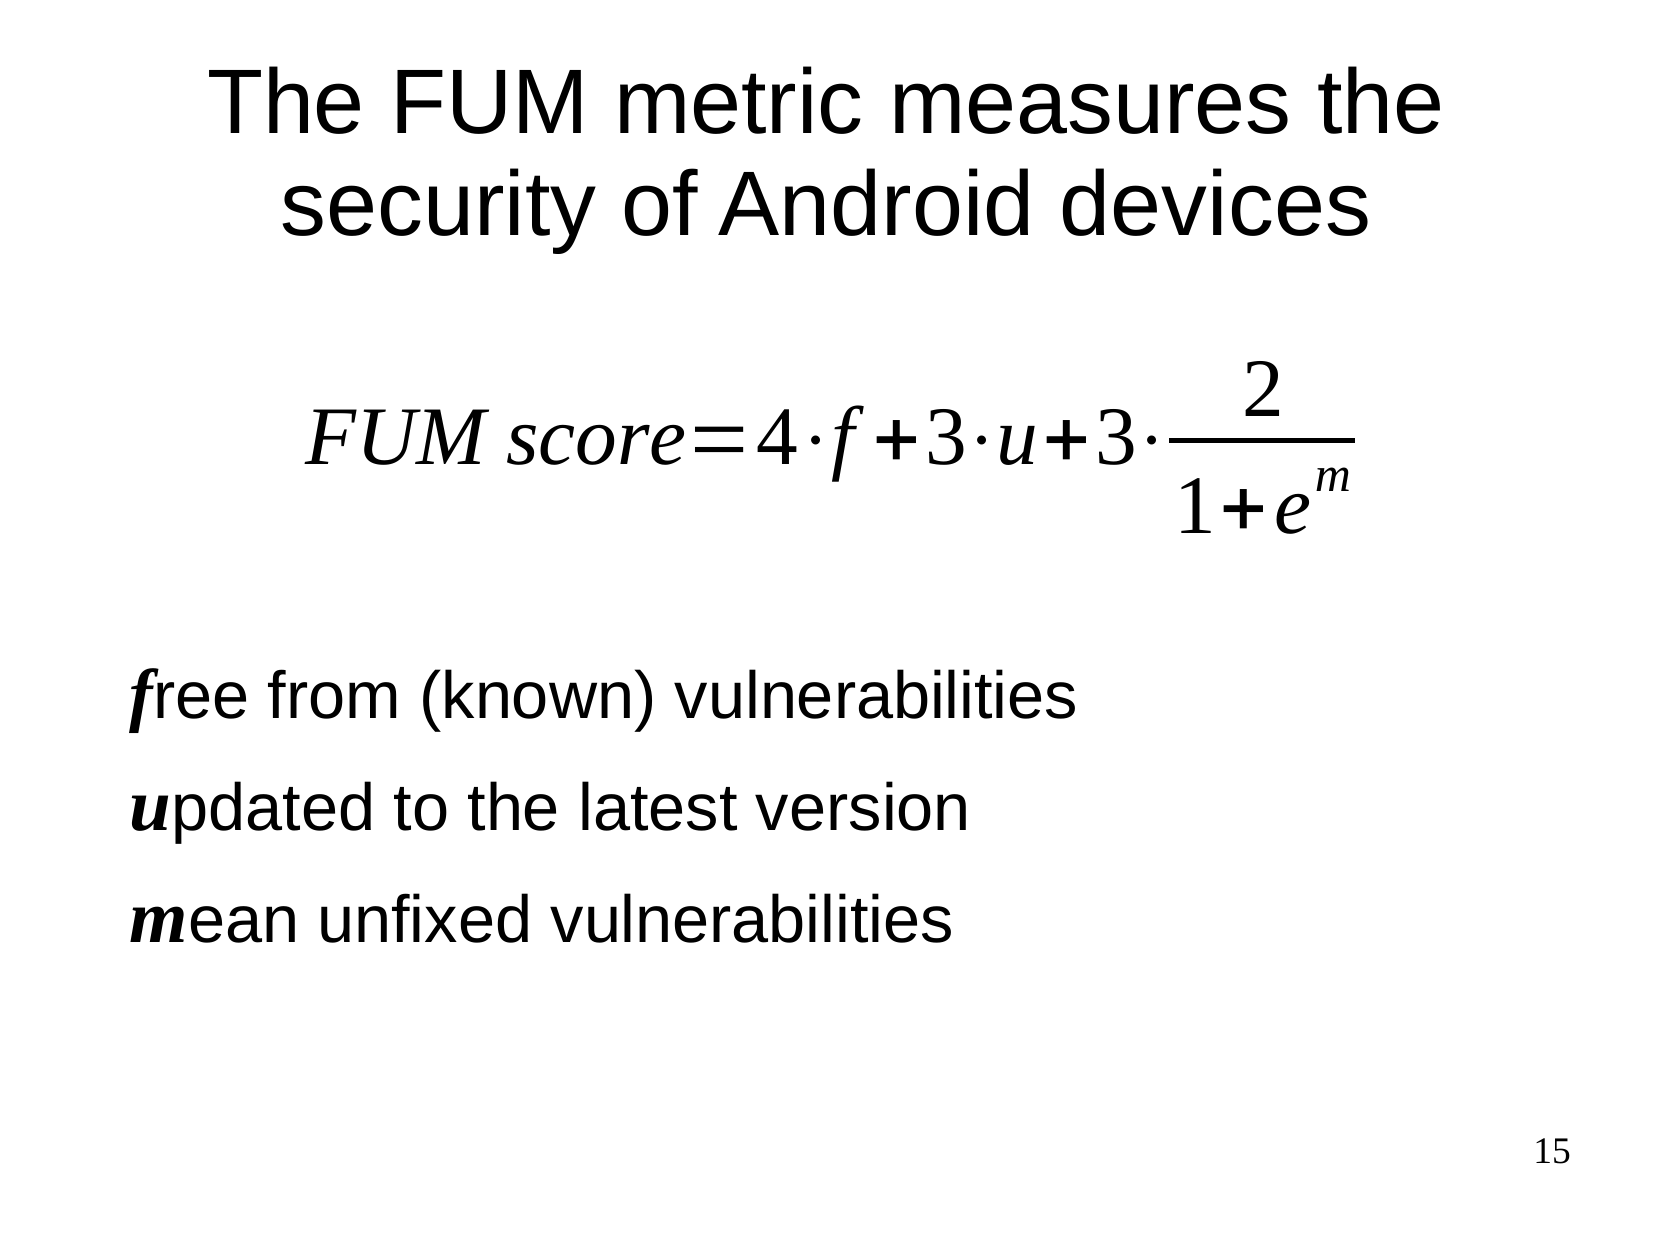

# The FUM metric measures the security of Android devices
free from (known) vulnerabilities
updated to the latest version
mean unfixed vulnerabilities
15